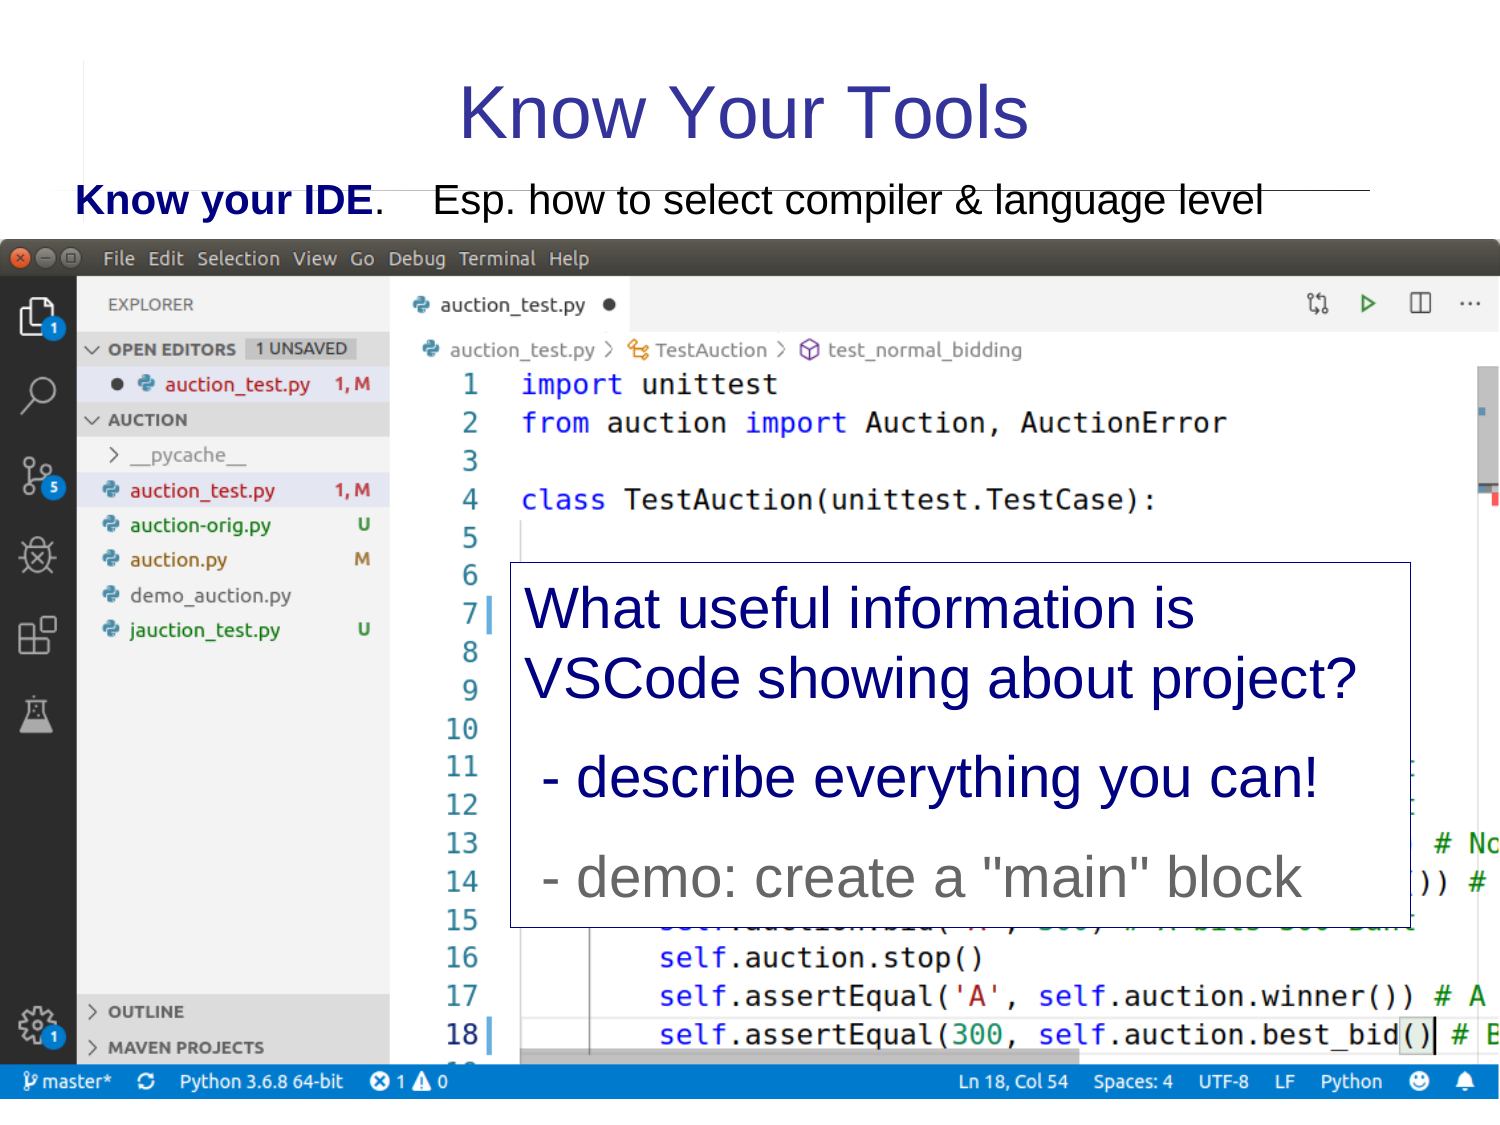

# Know Your Tools
Know your IDE. Esp. how to select compiler & language level
What useful information is VSCode showing about project?
 - describe everything you can!
 - demo: create a "main" block